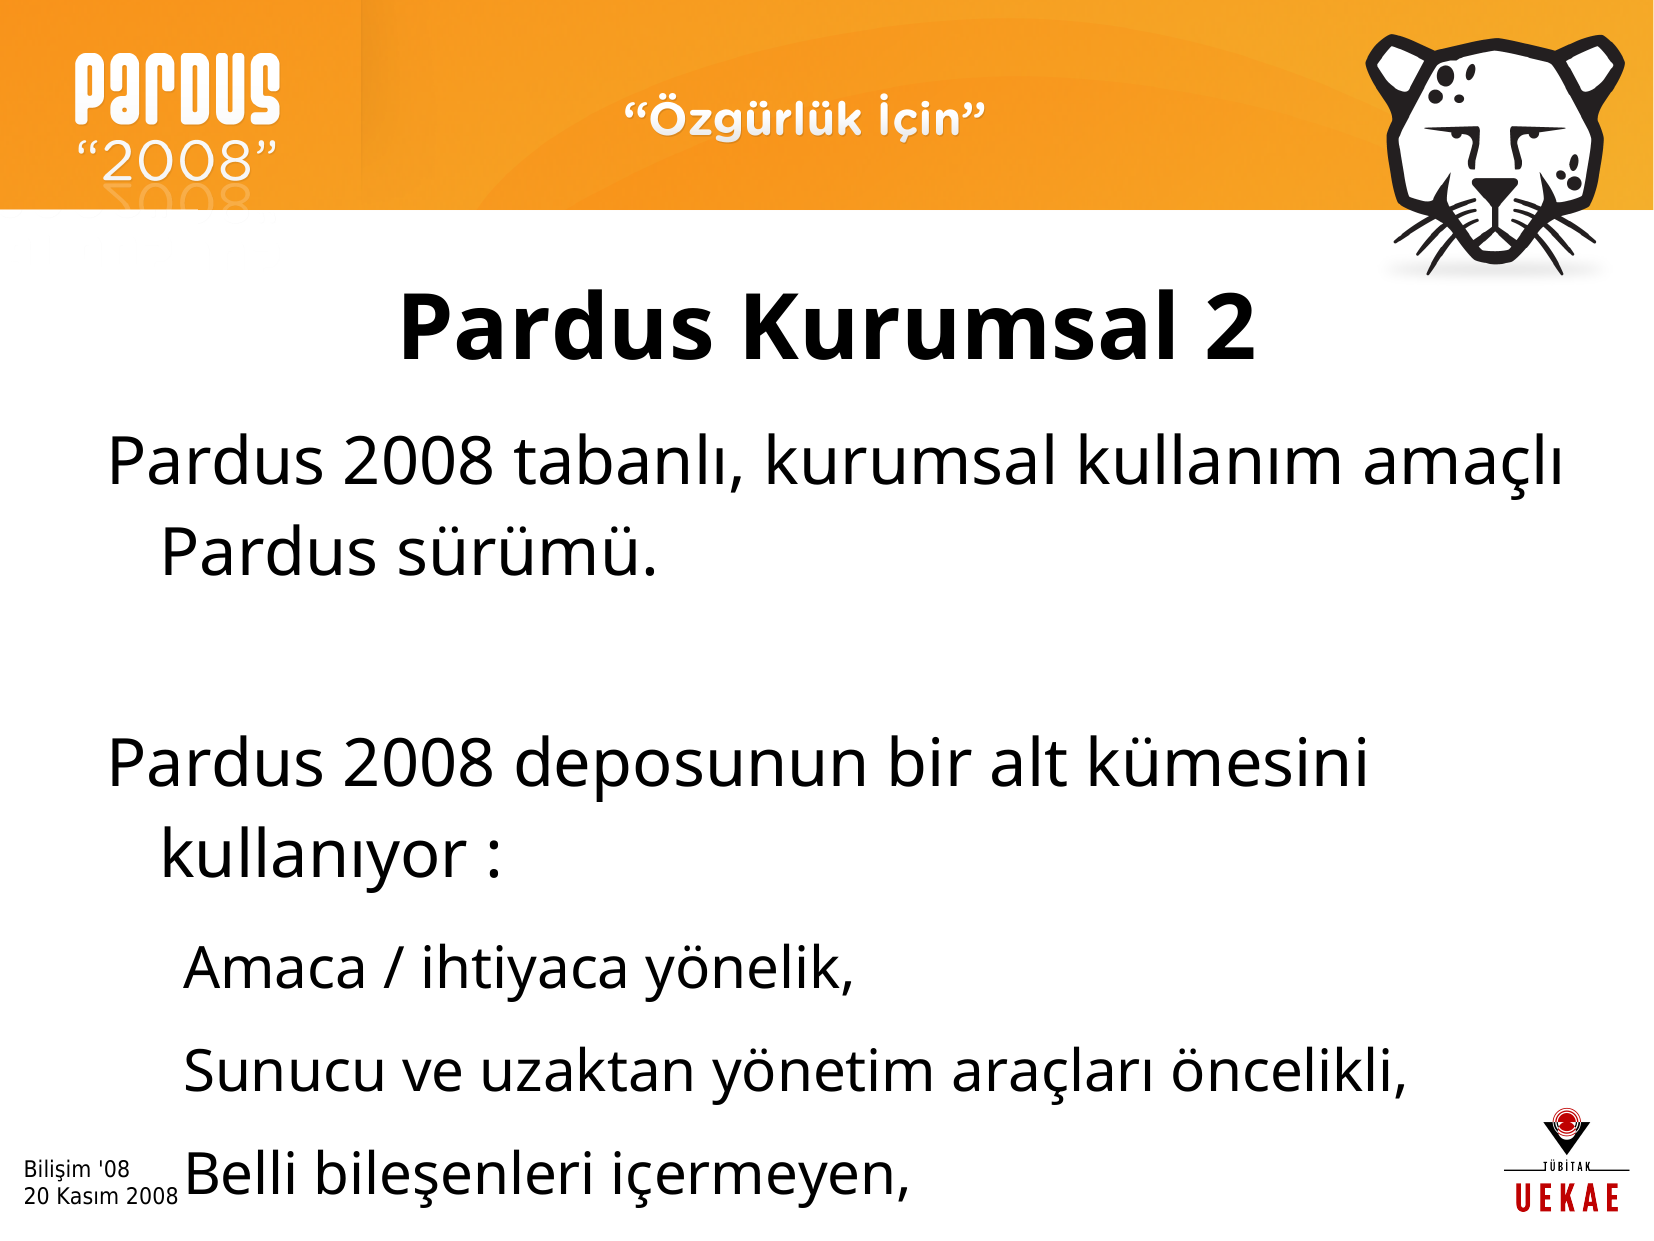

# Pardus Kurumsal 2
Pardus 2008 tabanlı, kurumsal kullanım amaçlı Pardus sürümü.
Pardus 2008 deposunun bir alt kümesini kullanıyor :
Amaca / ihtiyaca yönelik,
Sunucu ve uzaktan yönetim araçları öncelikli,
Belli bileşenleri içermeyen,
Özelleştirilmiş bir paket deposu.